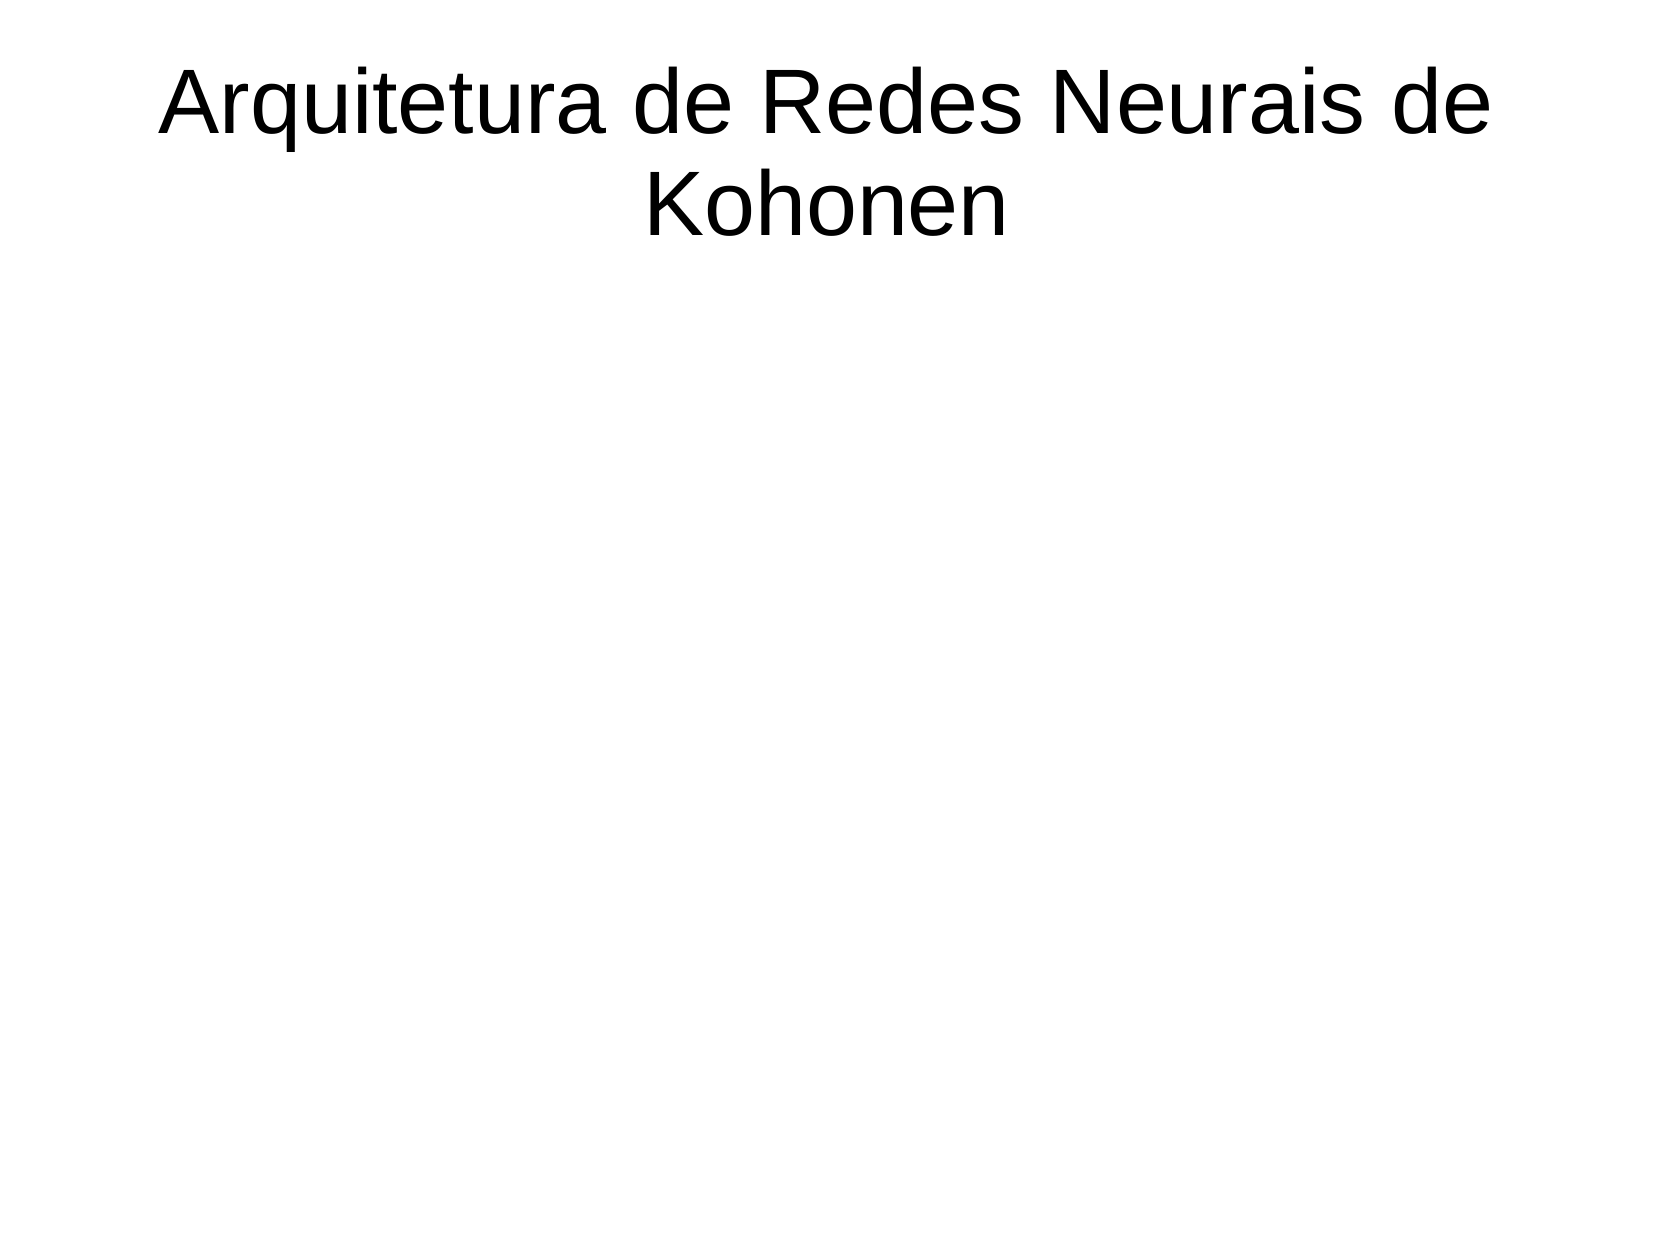

# Arquitetura de Redes Neurais de Kohonen